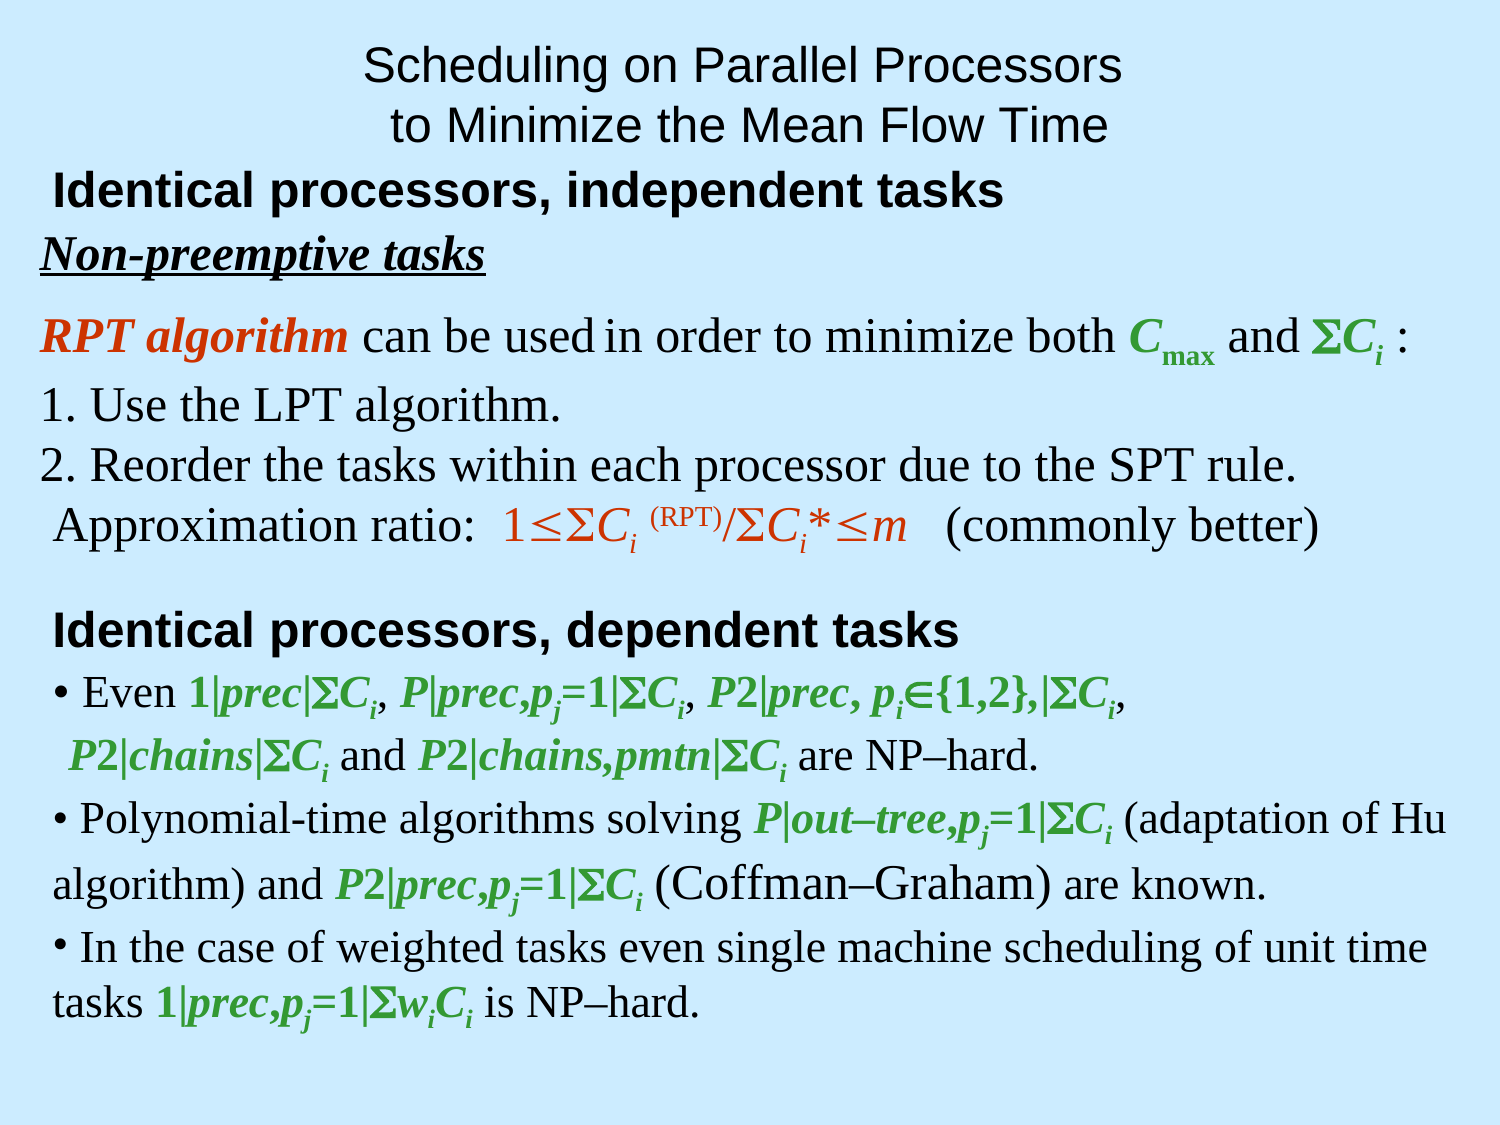

# Scheduling on Parallel Processors to Minimize the Mean Flow Time
Identical processors, independent tasks
Non-preemptive tasks
RPT algorithm can be used in order to minimize both Cmax and Ci :
1. Use the LPT algorithm.
2. Reorder the tasks within each processor due to the SPT rule.
 Approximation ratio: 1Ci (RPT)/Ci*m (commonly better)
Identical processors, dependent tasks
 Even 1|prec|Ci, P|prec,pj=1|Ci, P2|prec, pi{1,2},|Ci,
P2|chains|Ci and P2|chains,pmtn|Ci are NP–hard.
 Polynomial-time algorithms solving P|out–tree,pj=1|Ci (adaptation of Hu algorithm) and P2|prec,pj=1|Ci (Coffman–Graham) are known.
 In the case of weighted tasks even single machine scheduling of unit time tasks 1|prec,pj=1|wiCi is NP–hard.